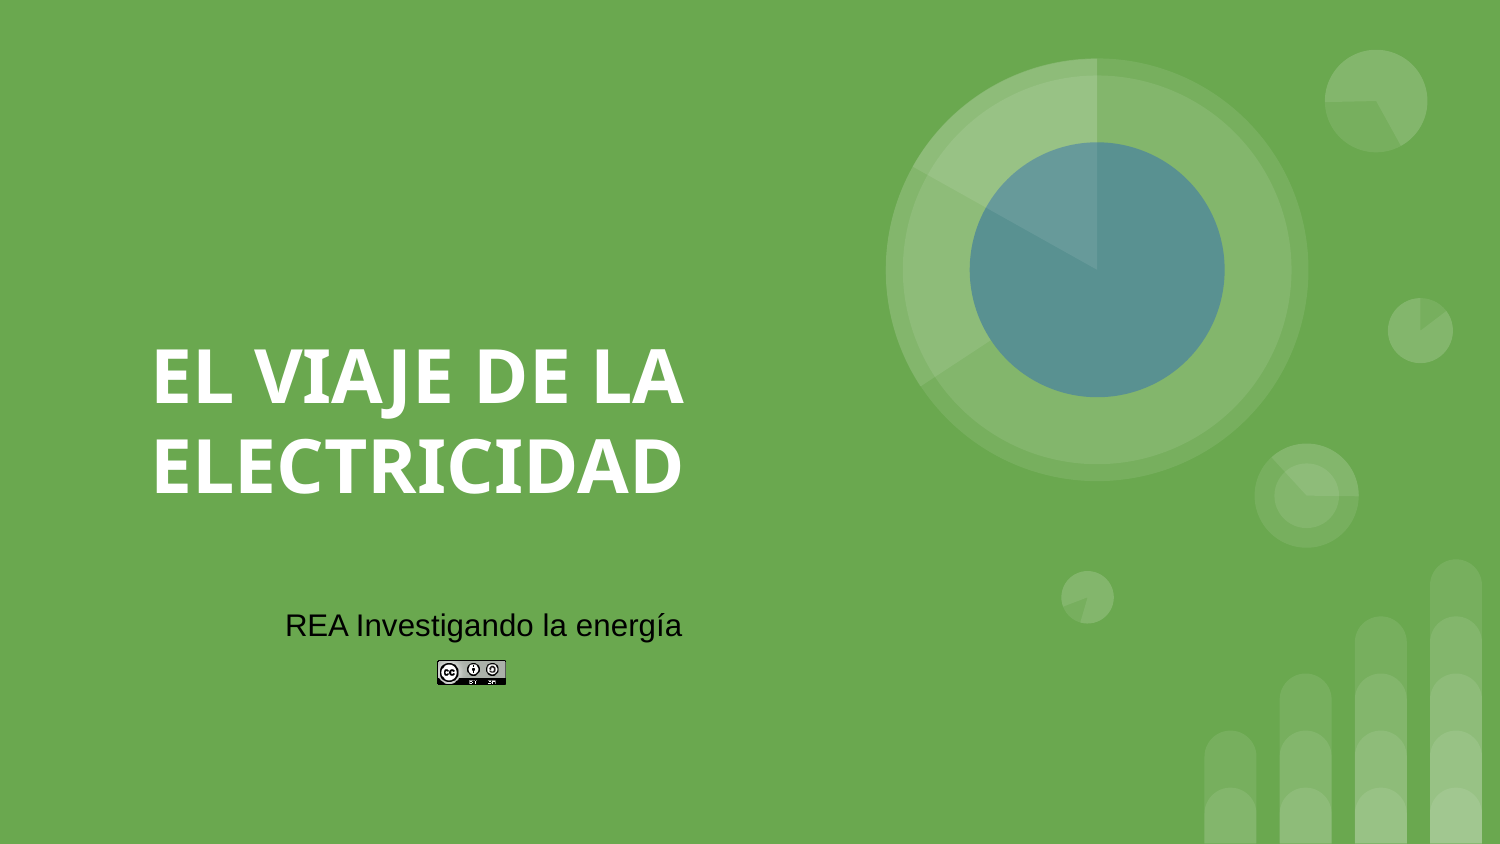

# EL VIAJE DE LA ELECTRICIDAD
REA Investigando la energía